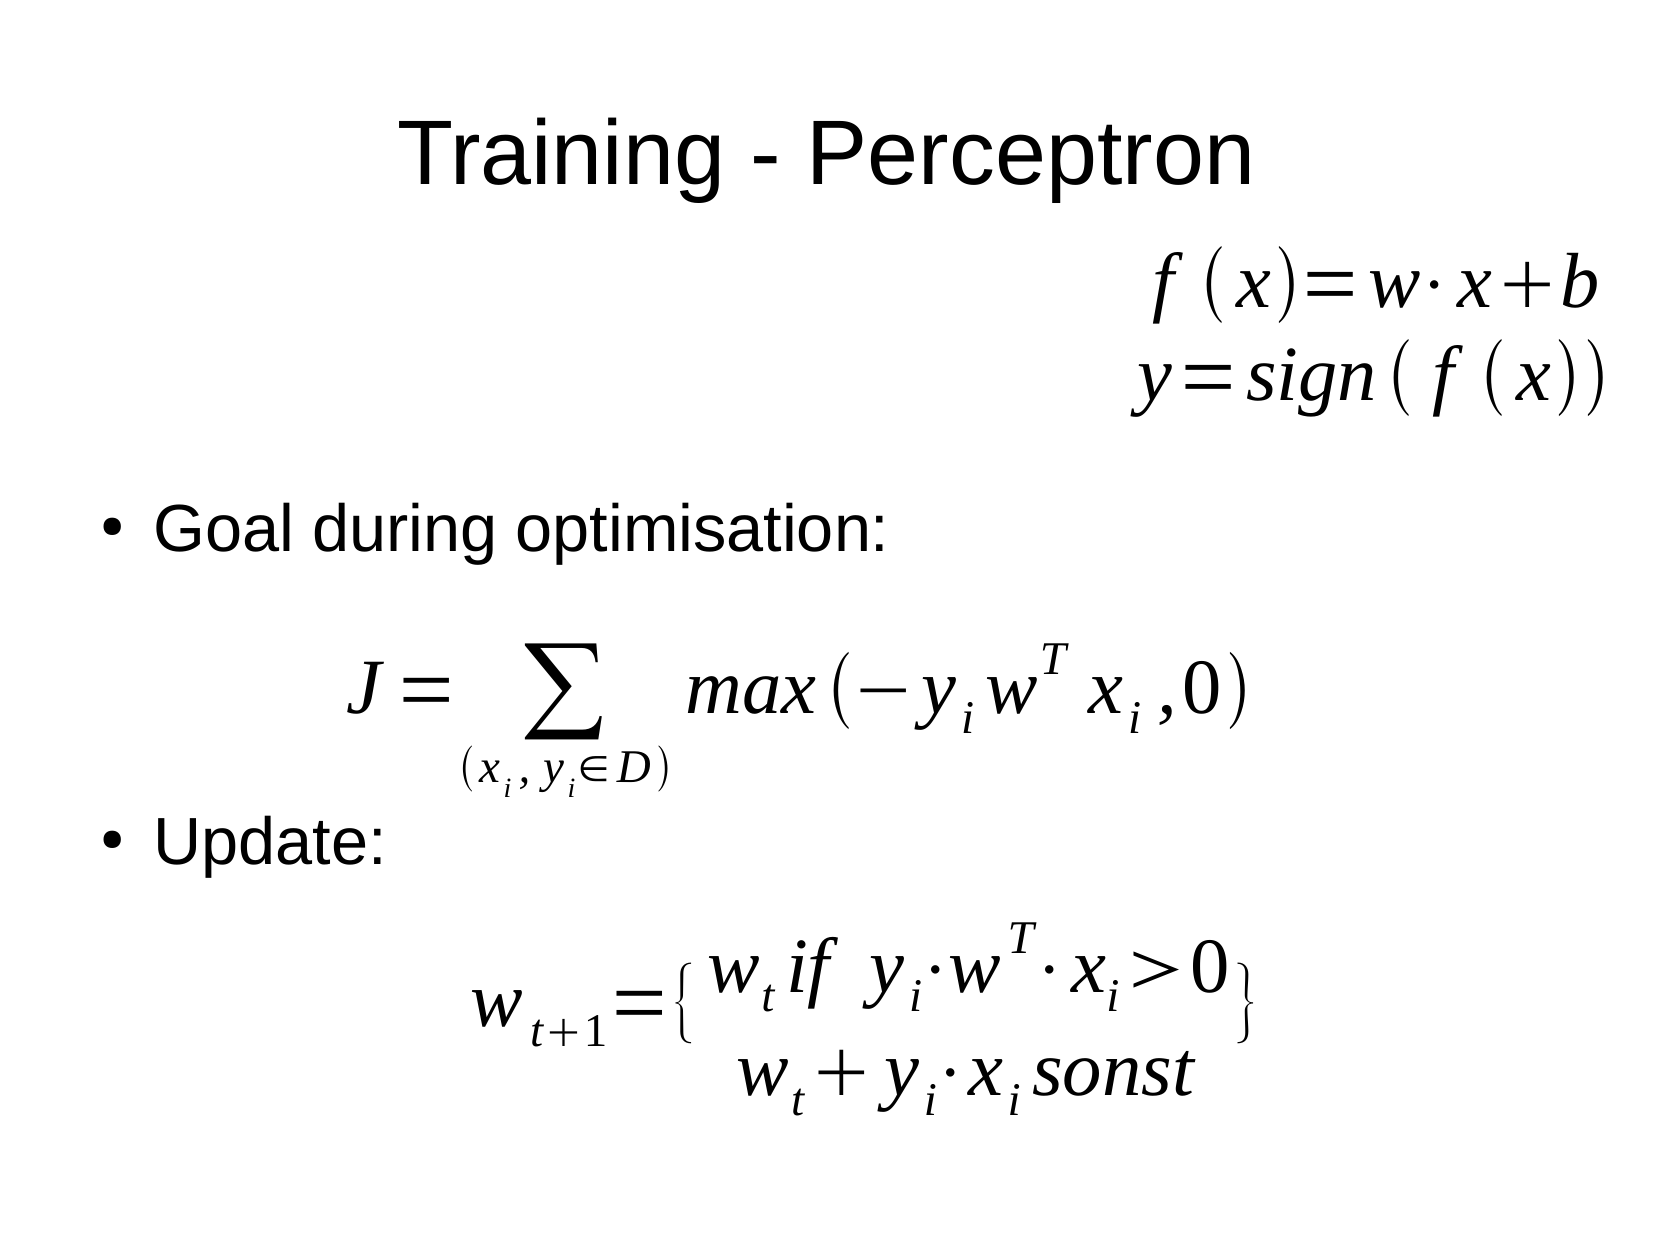

# Training - Perceptron
Goal during optimisation:
Update: